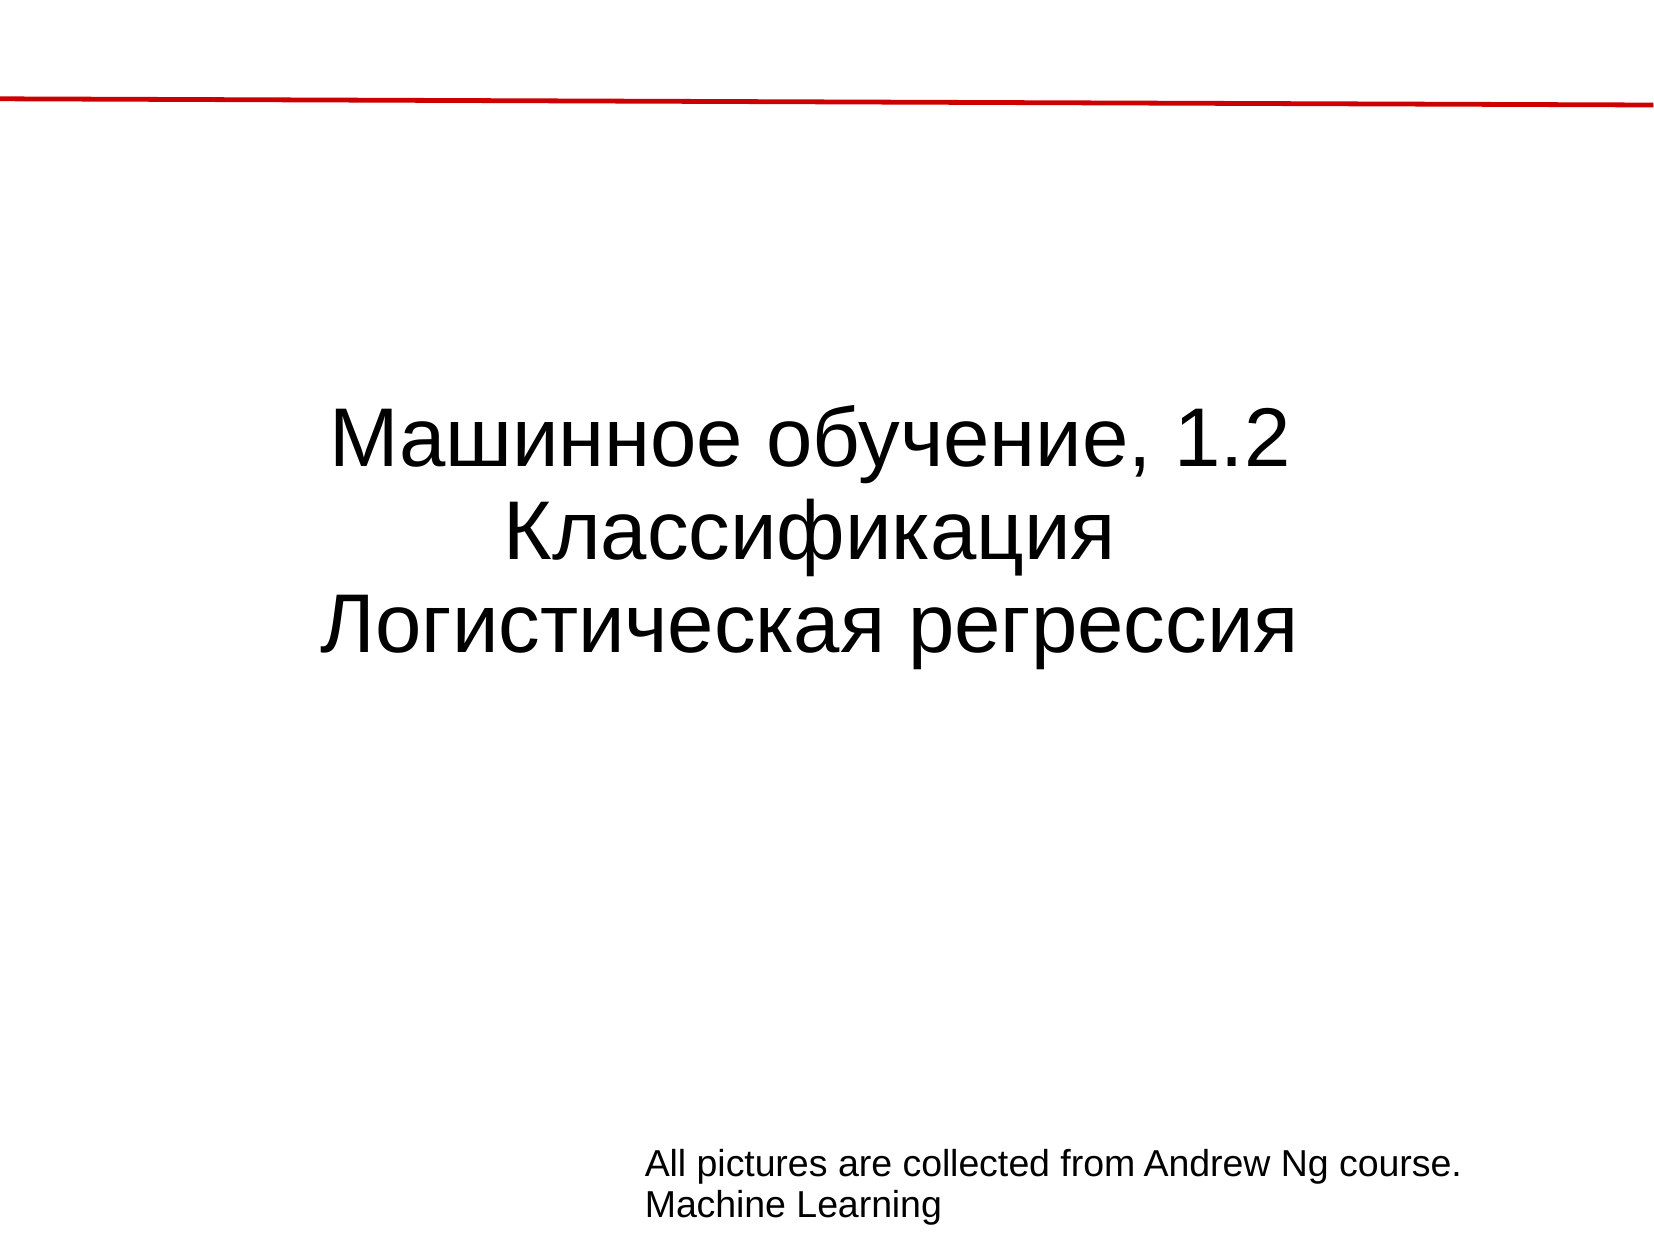

Машинное обучение, 1.2
Классификация Логистическая регрессия
All pictures are collected from Andrew Ng course.
Machine Learning